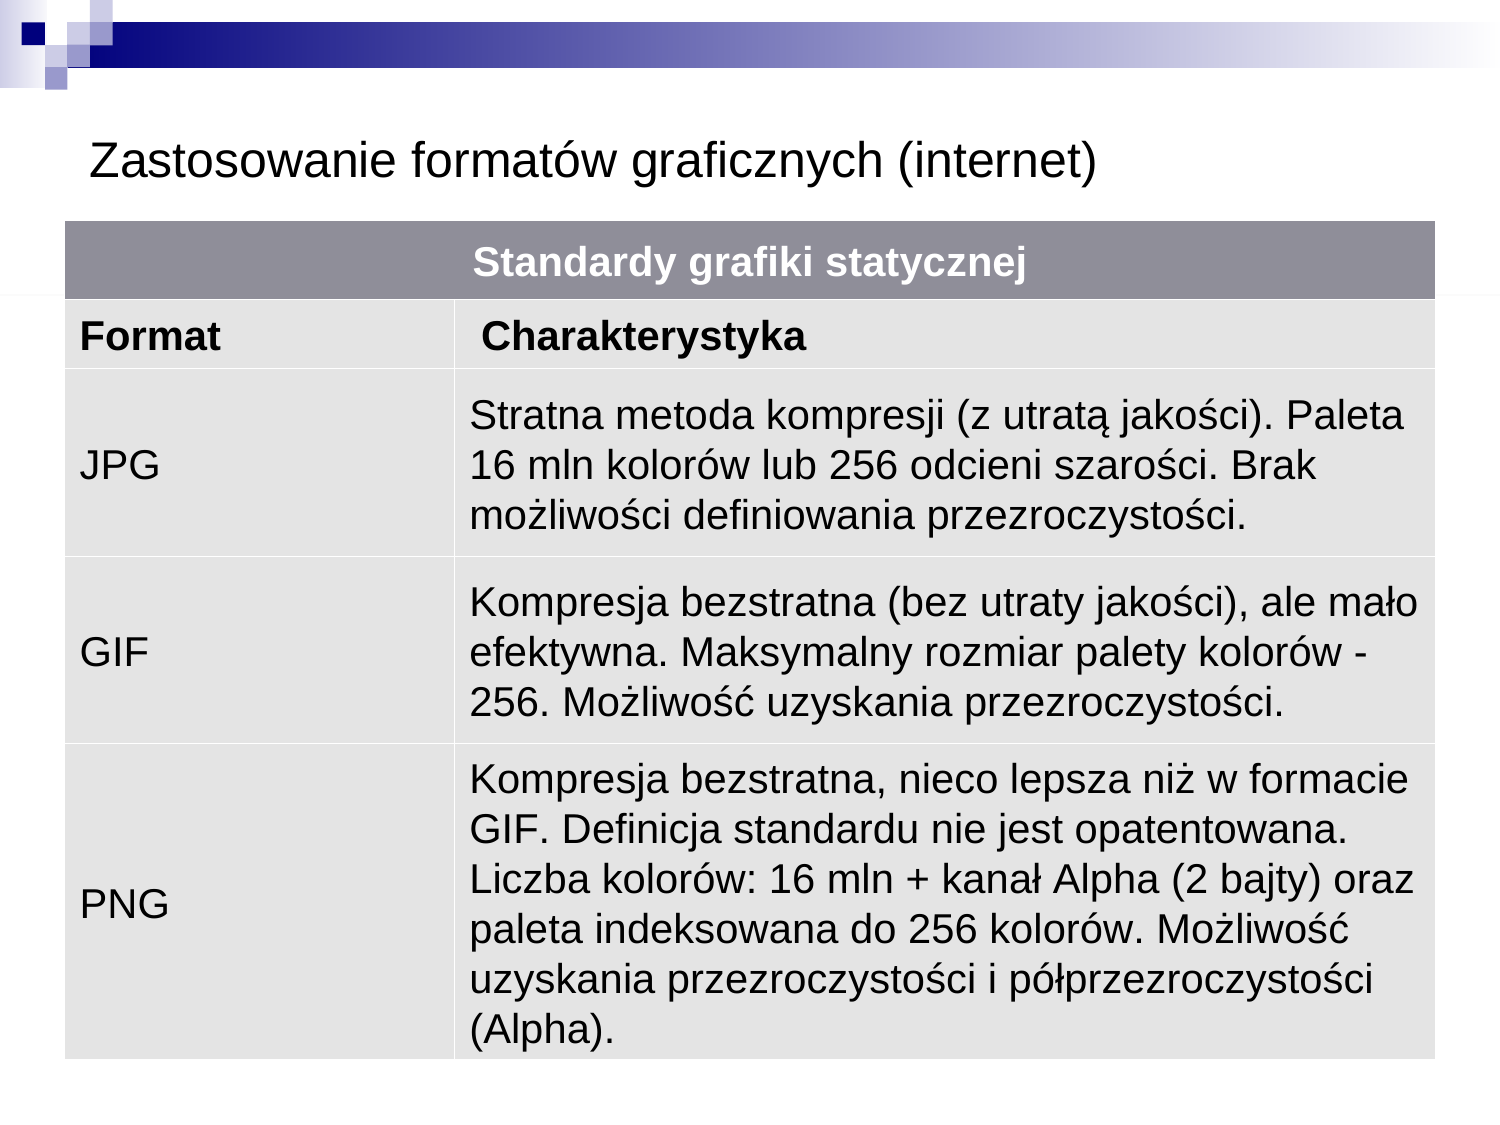

# Zastosowanie formatów graficznych (internet)
| Standardy grafiki statycznej | |
| --- | --- |
| Format | Charakterystyka |
| JPG | Stratna metoda kompresji (z utratą jakości). Paleta 16 mln kolorów lub 256 odcieni szarości. Brak możliwości definiowania przezroczystości. |
| GIF | Kompresja bezstratna (bez utraty jakości), ale mało efektywna. Maksymalny rozmiar palety kolorów - 256. Możliwość uzyskania przezroczystości. |
| PNG | Kompresja bezstratna, nieco lepsza niż w formacie GIF. Definicja standardu nie jest opatentowana. Liczba kolorów: 16 mln + kanał Alpha (2 bajty) oraz paleta indeksowana do 256 kolorów. Możliwość uzyskania przezroczystości i półprzezroczystości (Alpha). |